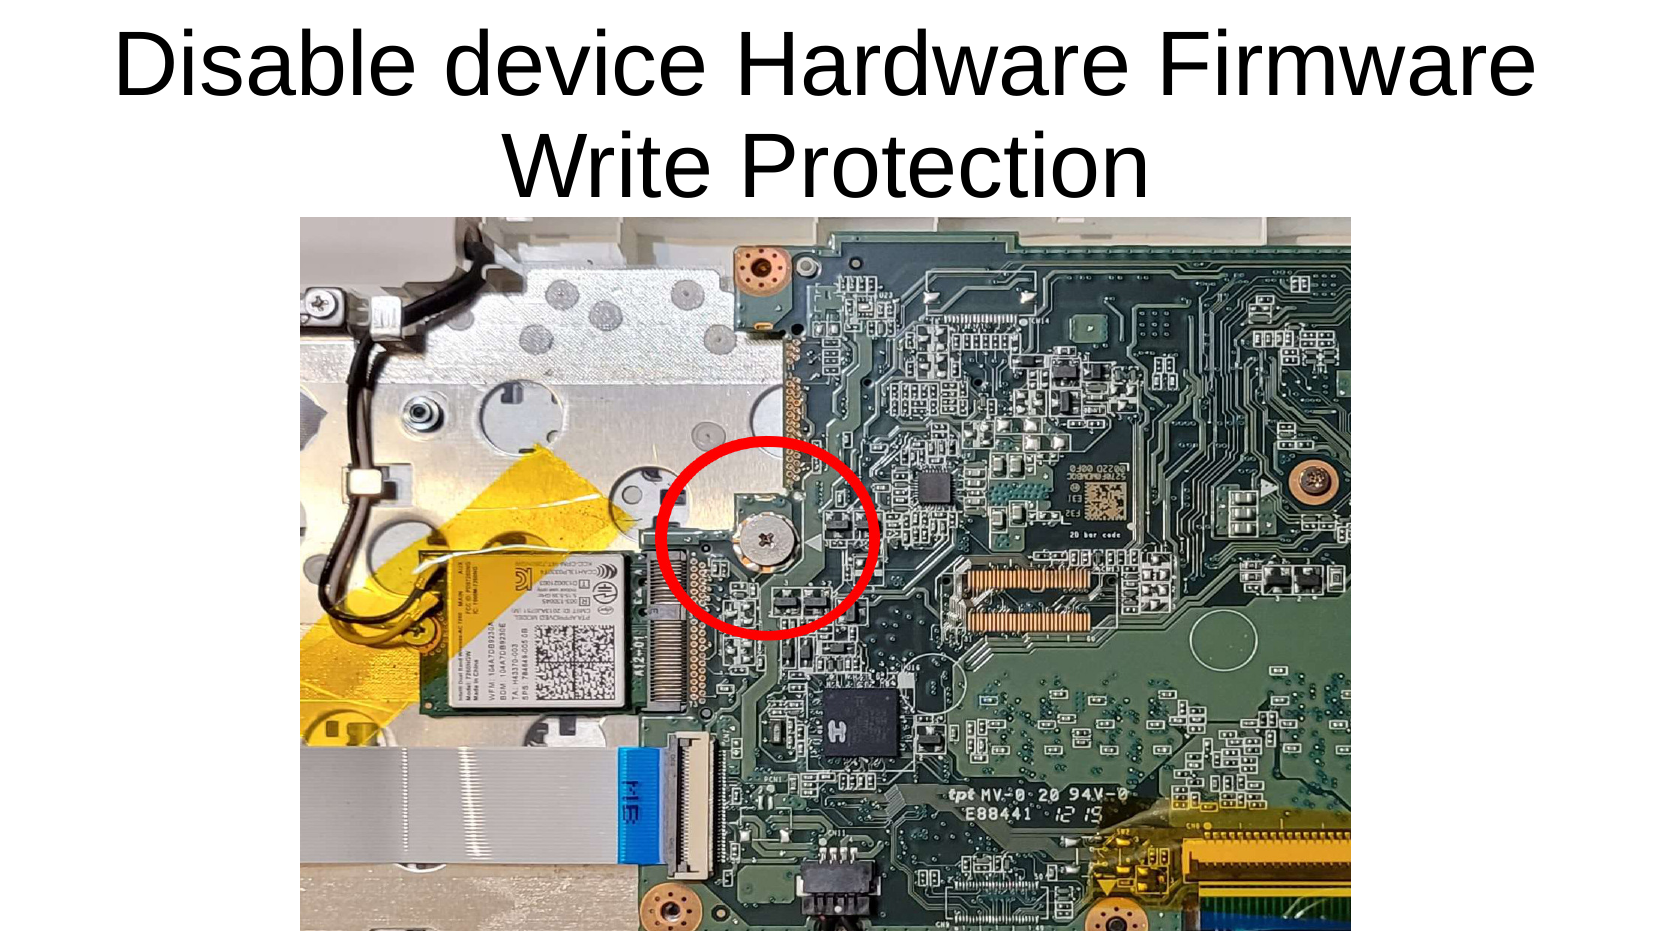

# Disable device Hardware Firmware Write Protection